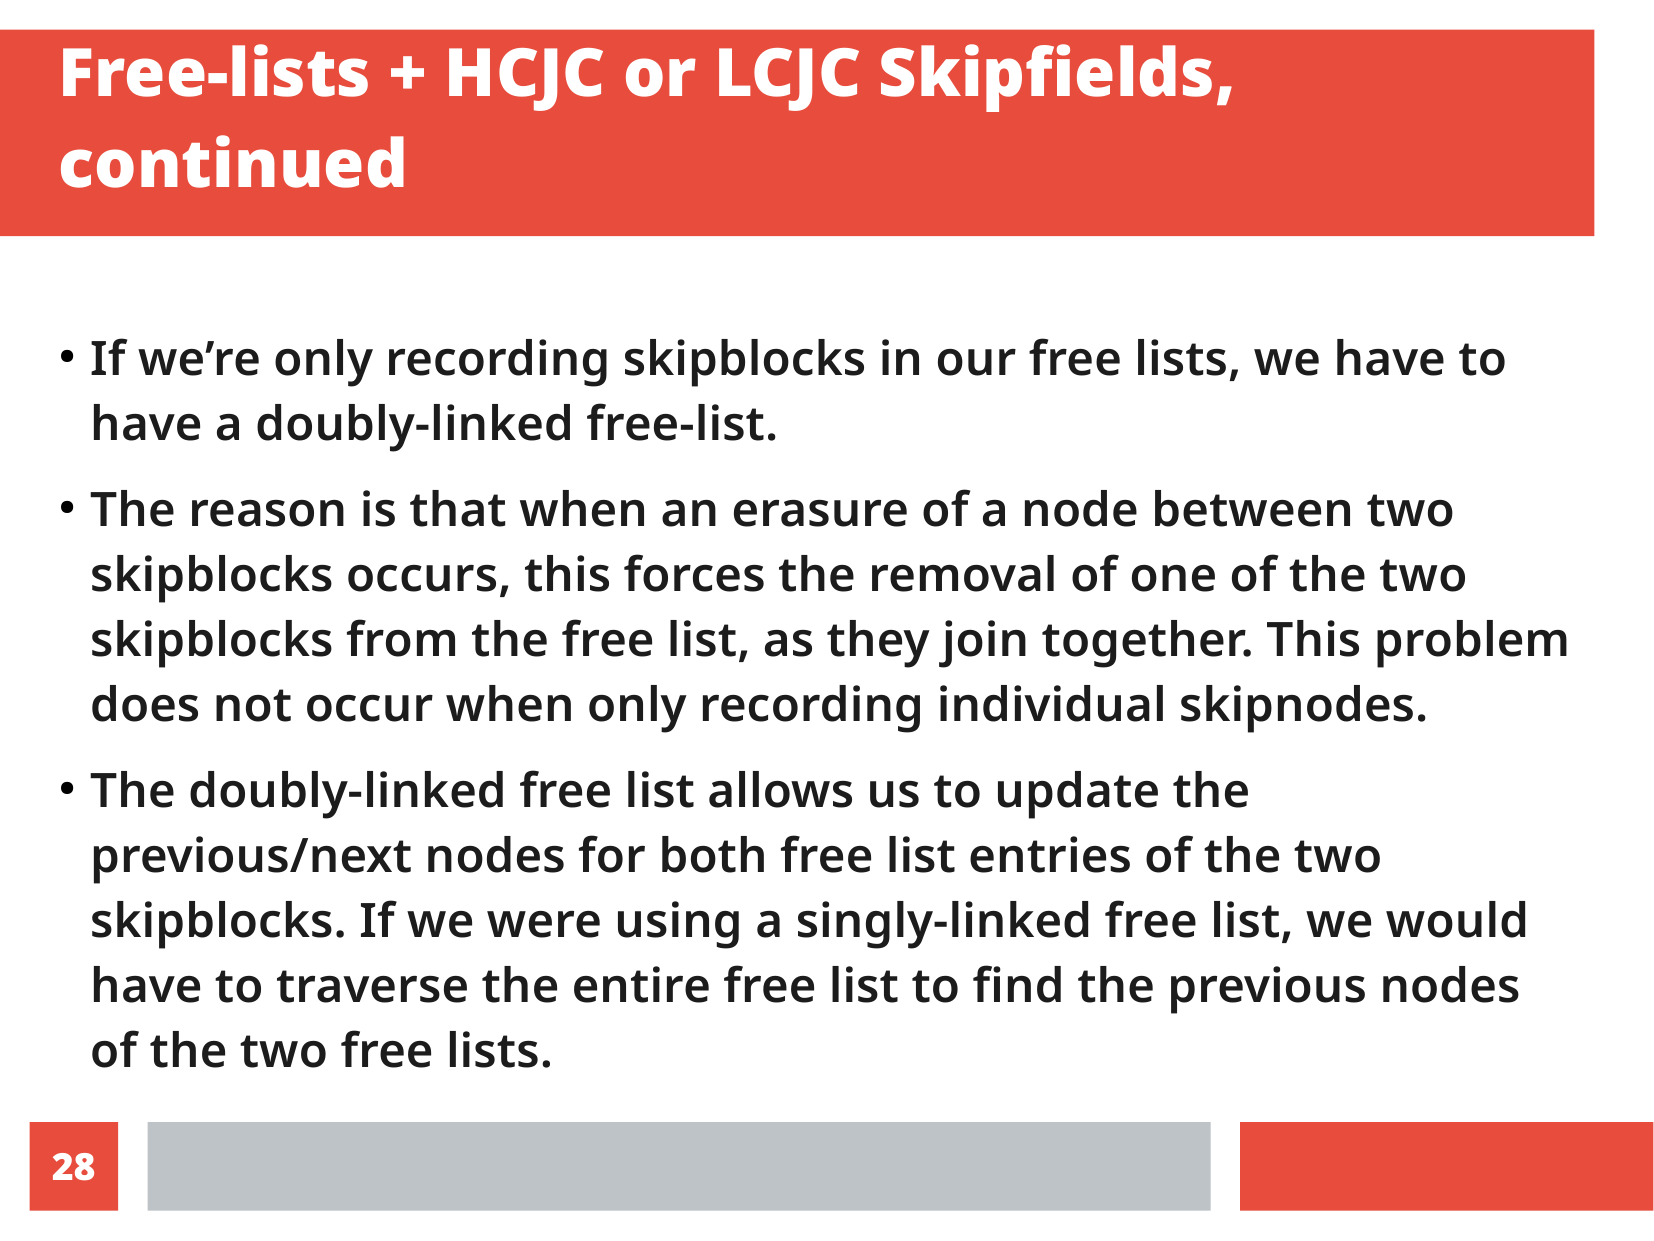

# Free-lists + HCJC or LCJC Skipfields, continued
If we’re only recording skipblocks in our free lists, we have to have a doubly-linked free-list.
The reason is that when an erasure of a node between two skipblocks occurs, this forces the removal of one of the two skipblocks from the free list, as they join together. This problem does not occur when only recording individual skipnodes.
The doubly-linked free list allows us to update the previous/next nodes for both free list entries of the two skipblocks. If we were using a singly-linked free list, we would have to traverse the entire free list to find the previous nodes of the two free lists.
28